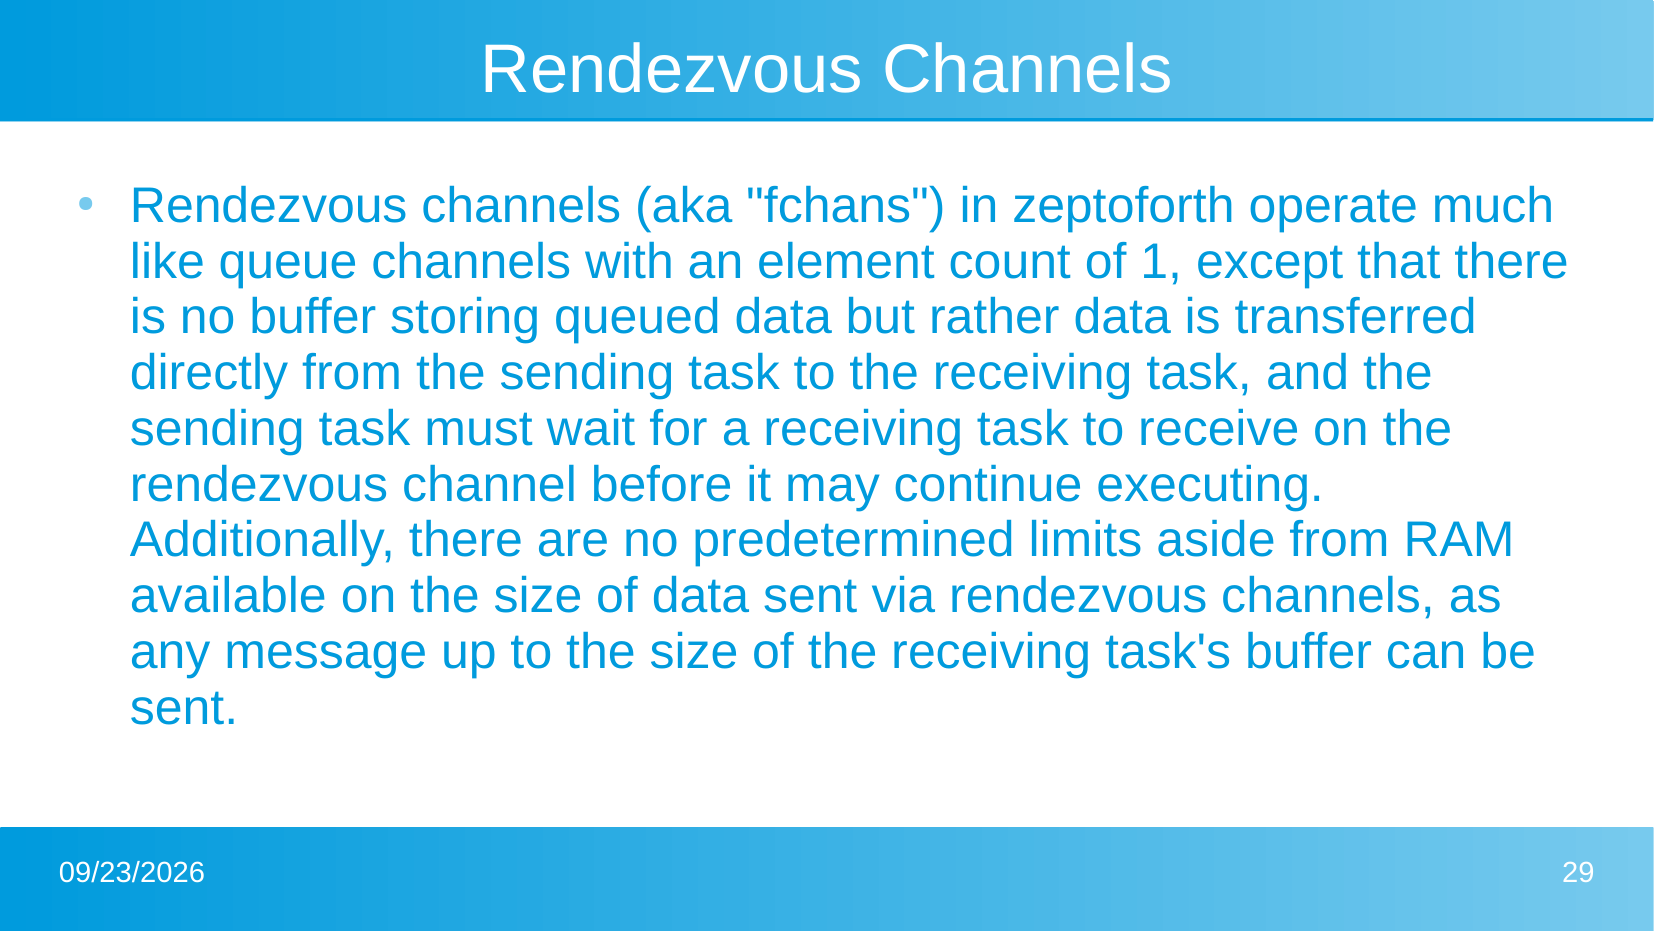

# Rendezvous Channels
Rendezvous channels (aka "fchans") in zeptoforth operate much like queue channels with an element count of 1, except that there is no buffer storing queued data but rather data is transferred directly from the sending task to the receiving task, and the sending task must wait for a receiving task to receive on the rendezvous channel before it may continue executing. Additionally, there are no predetermined limits aside from RAM available on the size of data sent via rendezvous channels, as any message up to the size of the receiving task's buffer can be sent.
29